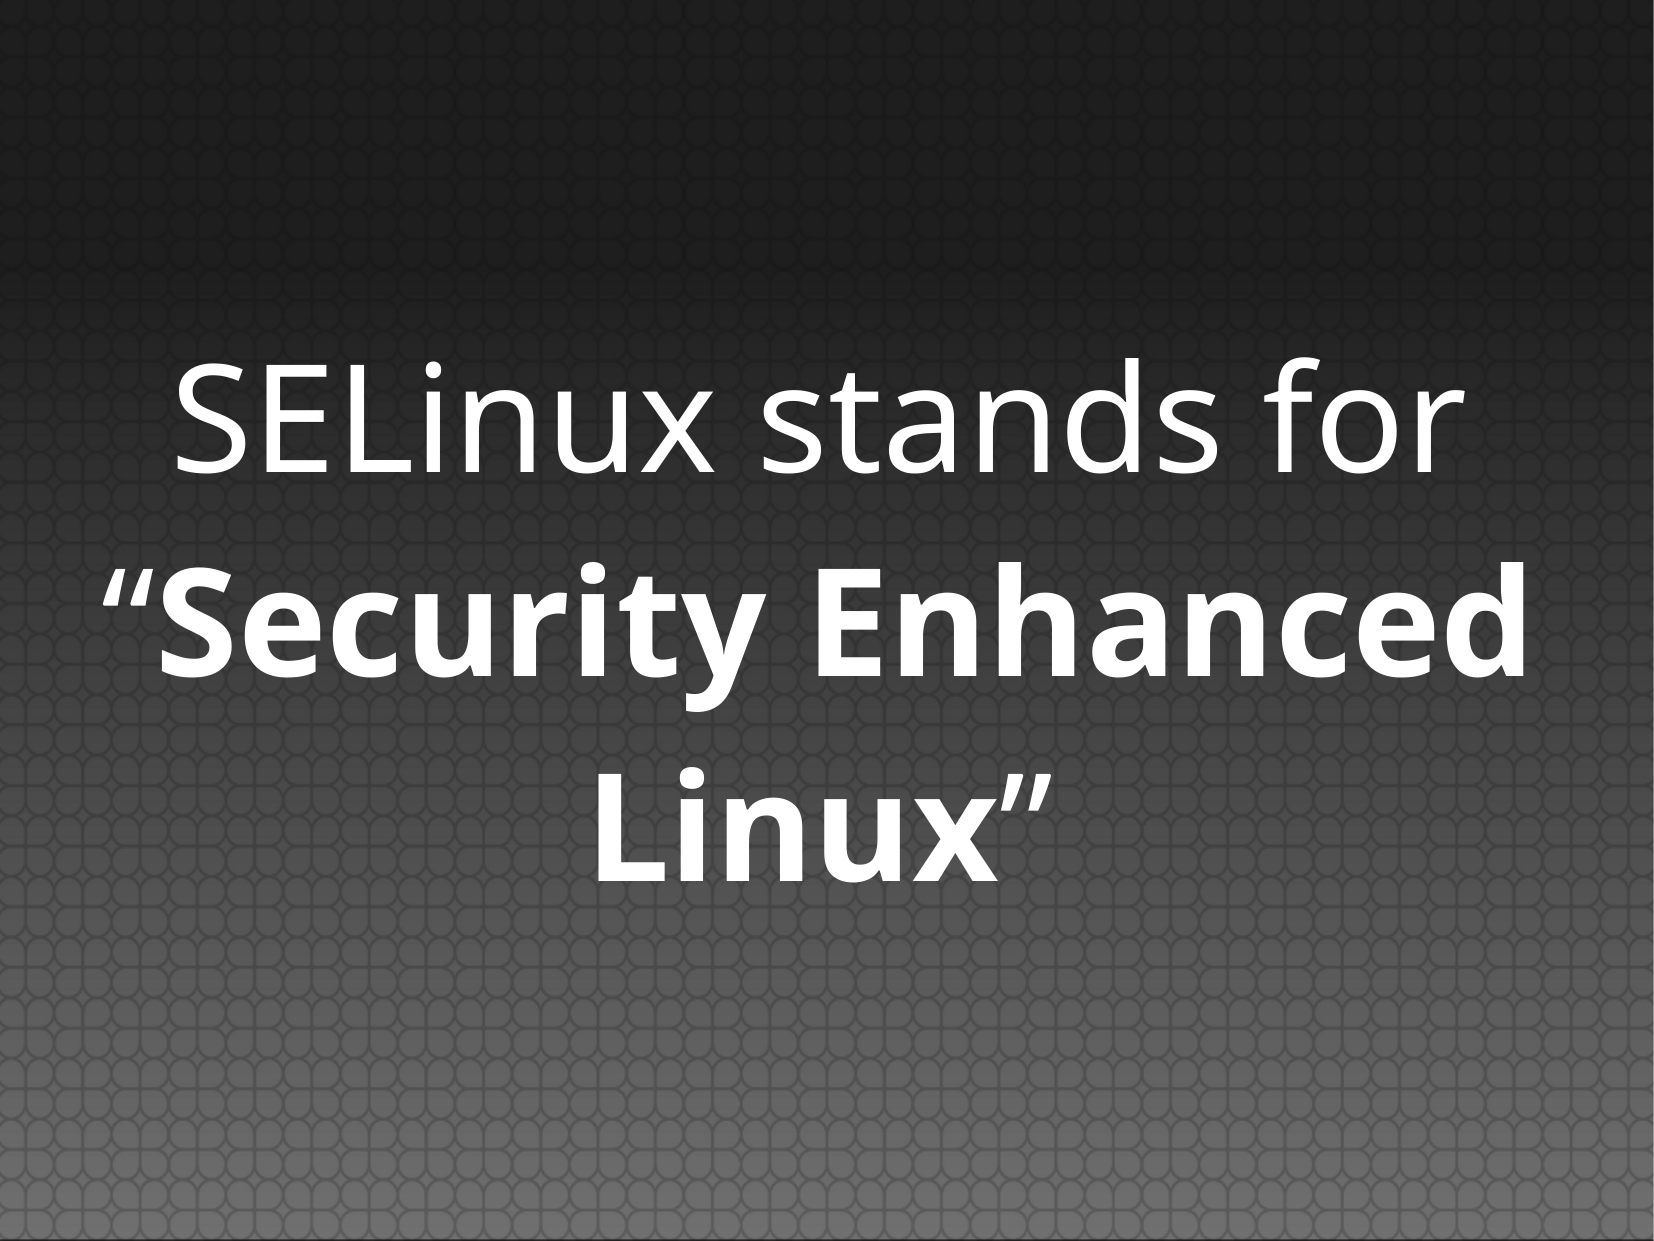

# SELinux stands for “Security Enhanced Linux”